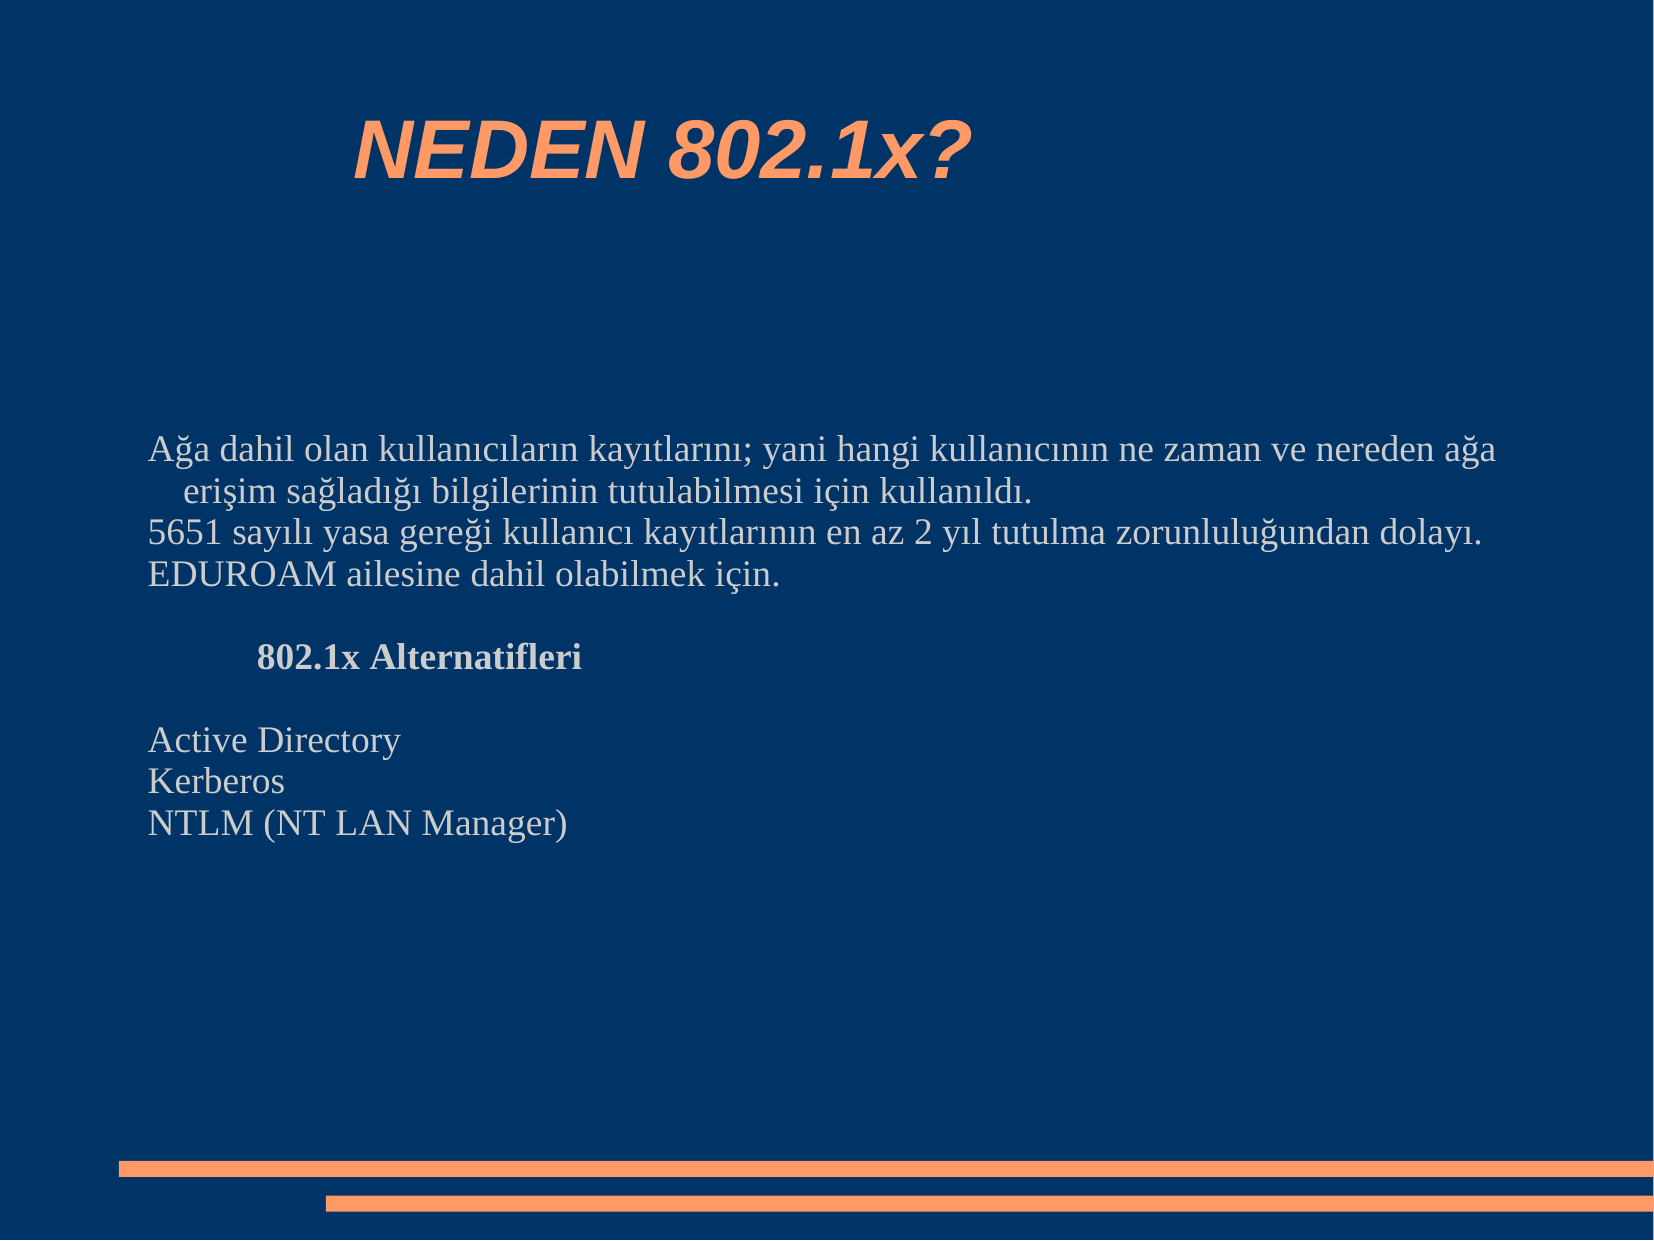

# NEDEN 802.1x?
Ağa dahil olan kullanıcıların kayıtlarını; yani hangi kullanıcının ne zaman ve nereden ağa erişim sağladığı bilgilerinin tutulabilmesi için kullanıldı.
5651 sayılı yasa gereği kullanıcı kayıtlarının en az 2 yıl tutulma zorunluluğundan dolayı.
EDUROAM ailesine dahil olabilmek için.
	802.1x Alternatifleri
Active Directory
Kerberos
NTLM (NT LAN Manager)